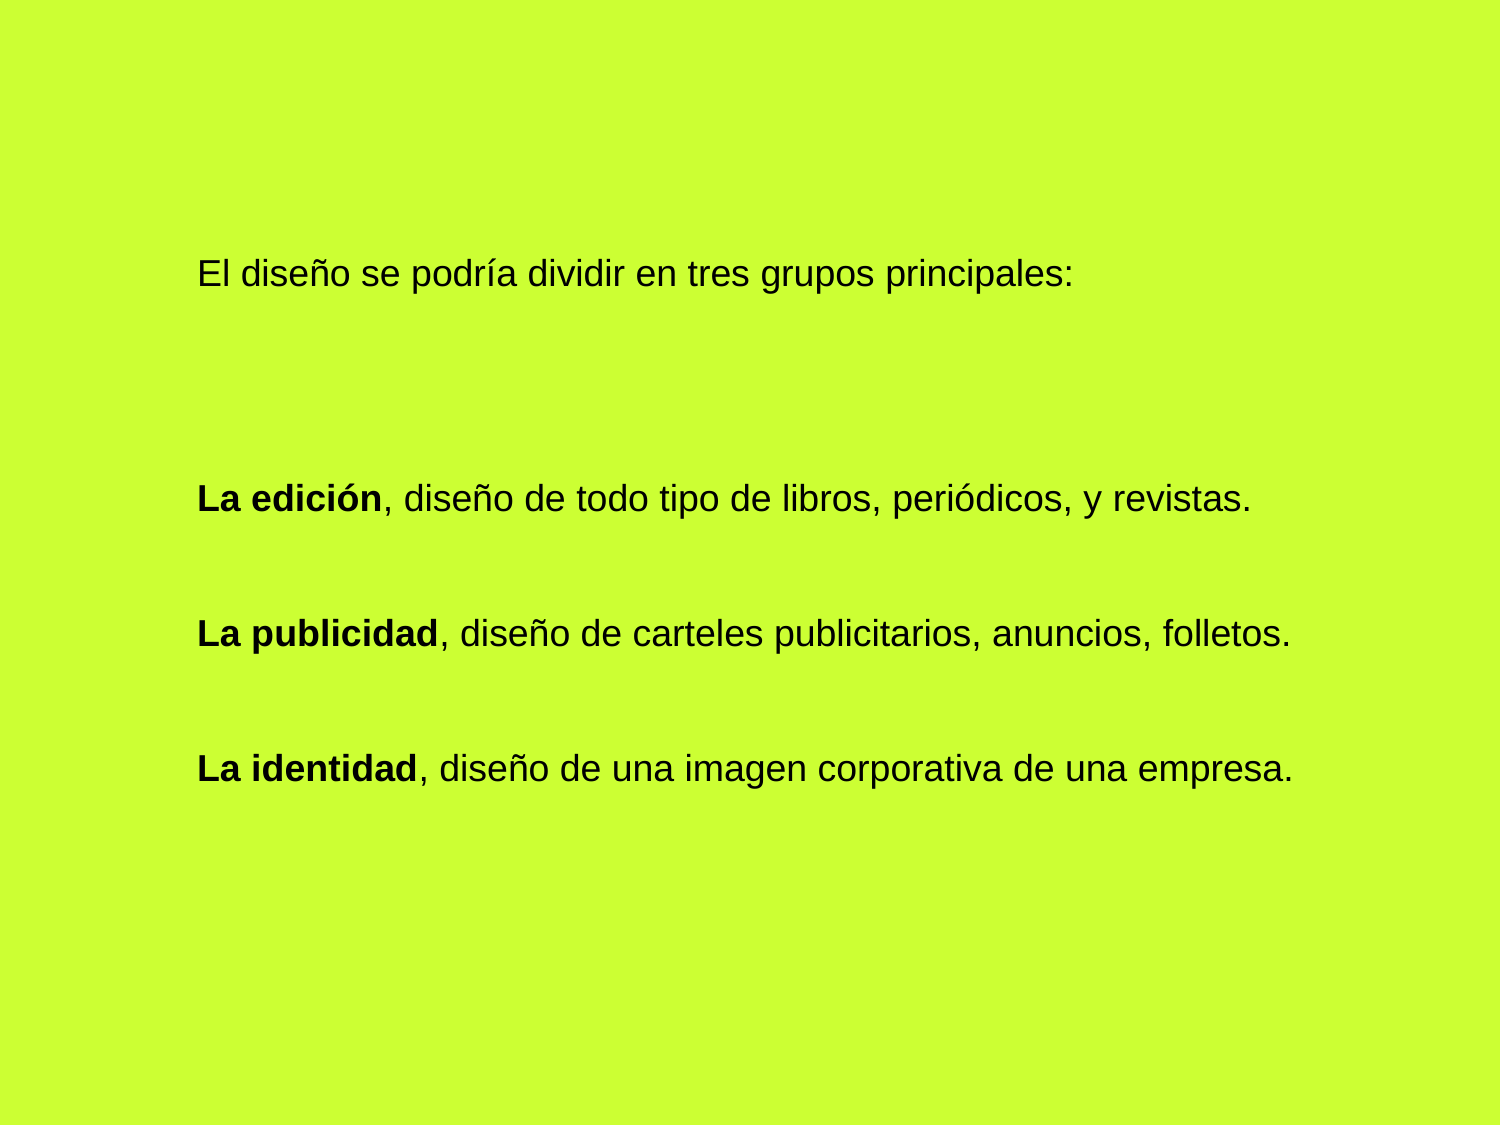

El diseño se podría dividir en tres grupos principales:
La edición, diseño de todo tipo de libros, periódicos, y revistas.
La publicidad, diseño de carteles publicitarios, anuncios, folletos.
La identidad, diseño de una imagen corporativa de una empresa.